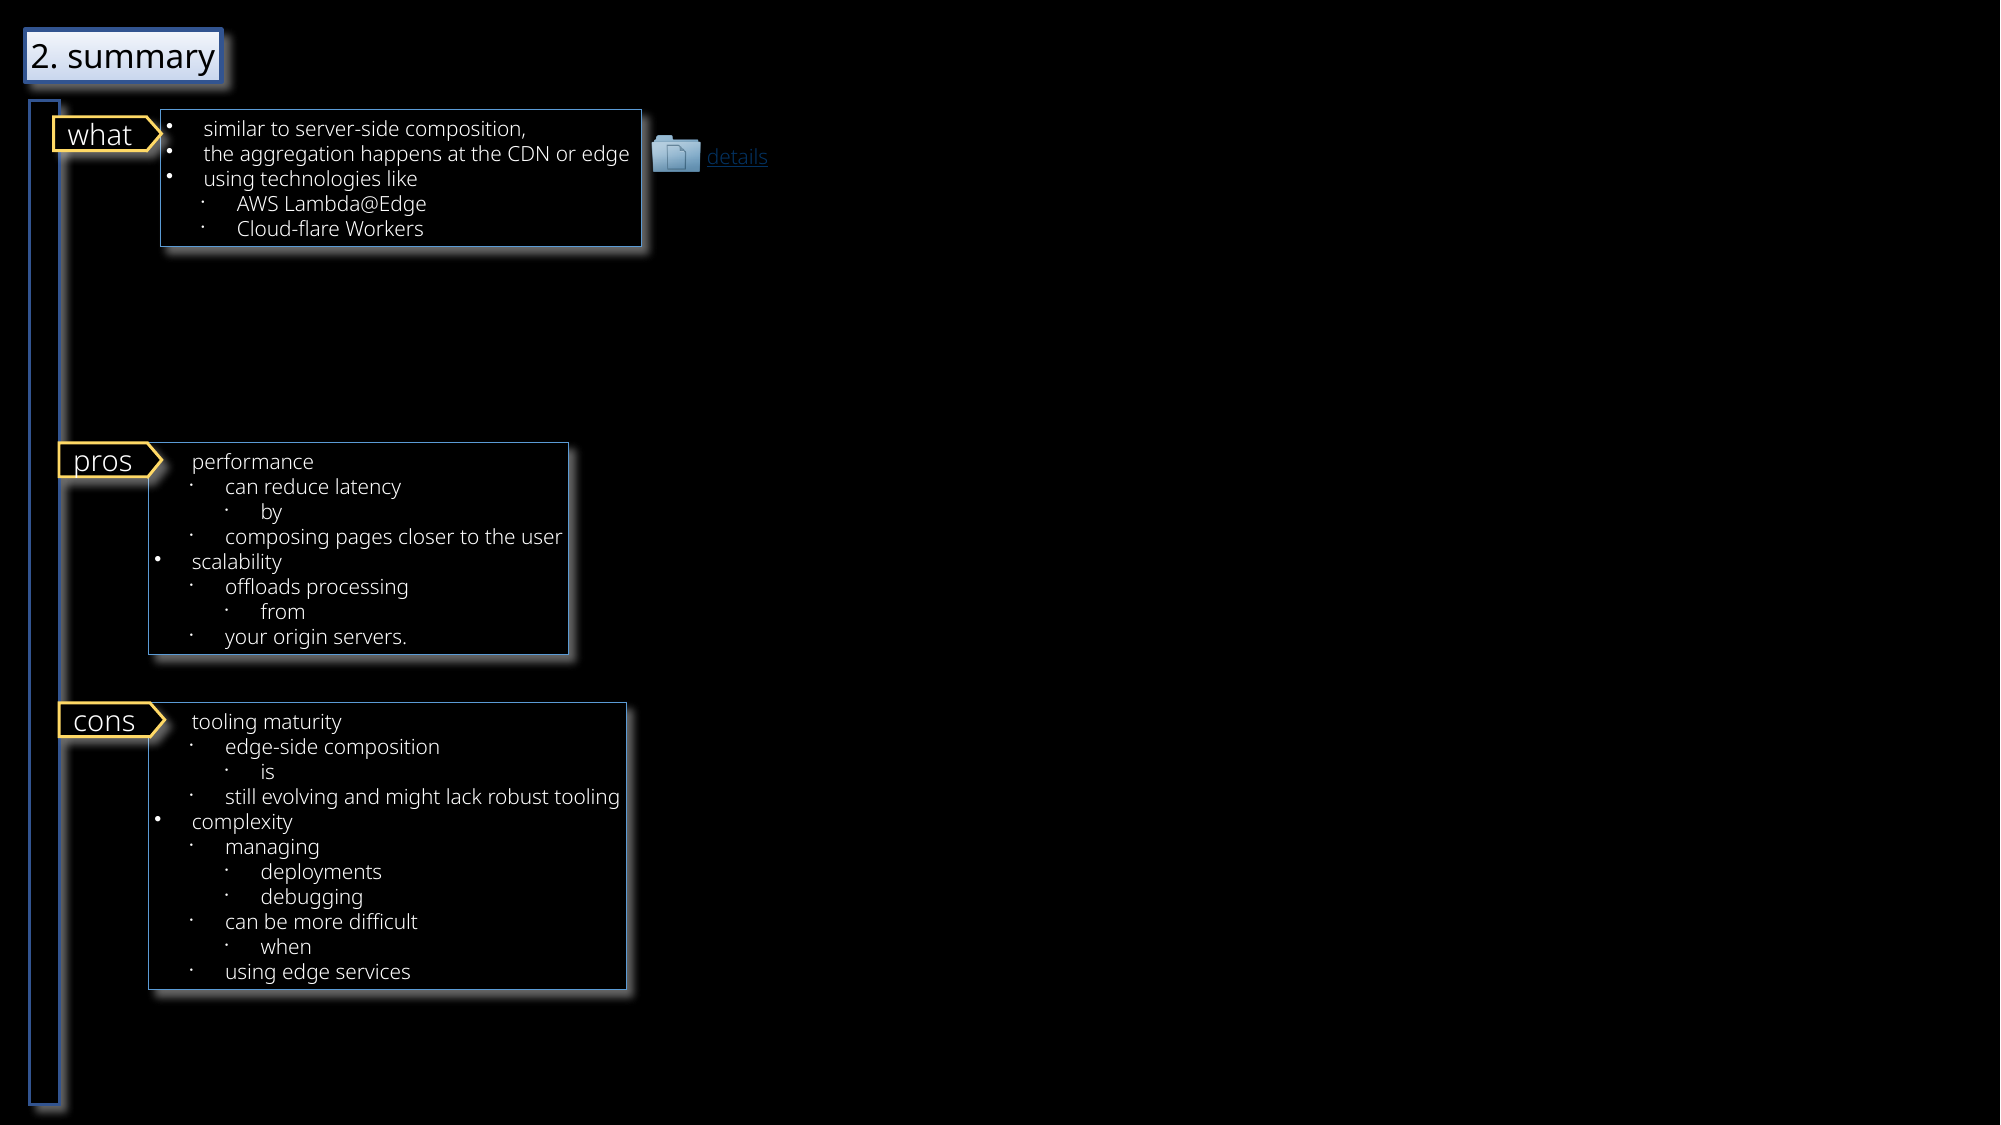

# 2. summary
similar to server-side composition,
the aggregation happens at the CDN or edge
using technologies like
AWS Lambda@Edge
Cloud-flare Workers
what
details
performance
can reduce latency
by
composing pages closer to the user
scalability
offloads processing
from
your origin servers.
pros
tooling maturity
edge-side composition
is
still evolving and might lack robust tooling
complexity
managing
deployments
debugging
can be more difficult
when
using edge services
cons